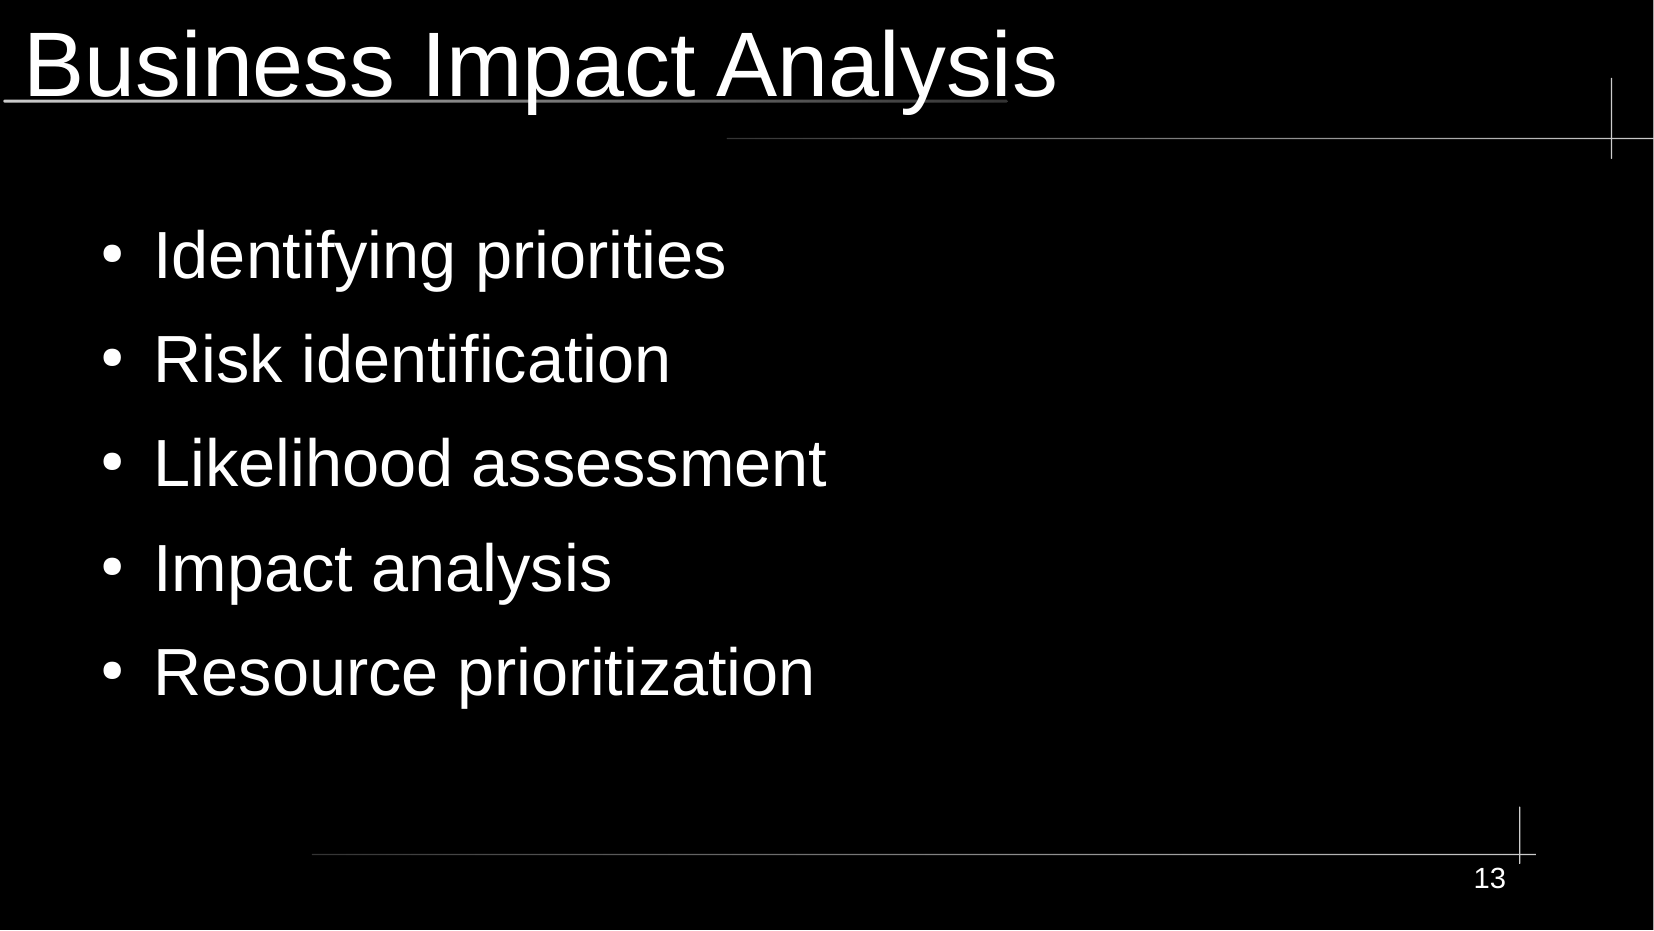

# Business Impact Analysis
Identifying priorities
Risk identification
Likelihood assessment
Impact analysis
Resource prioritization
13